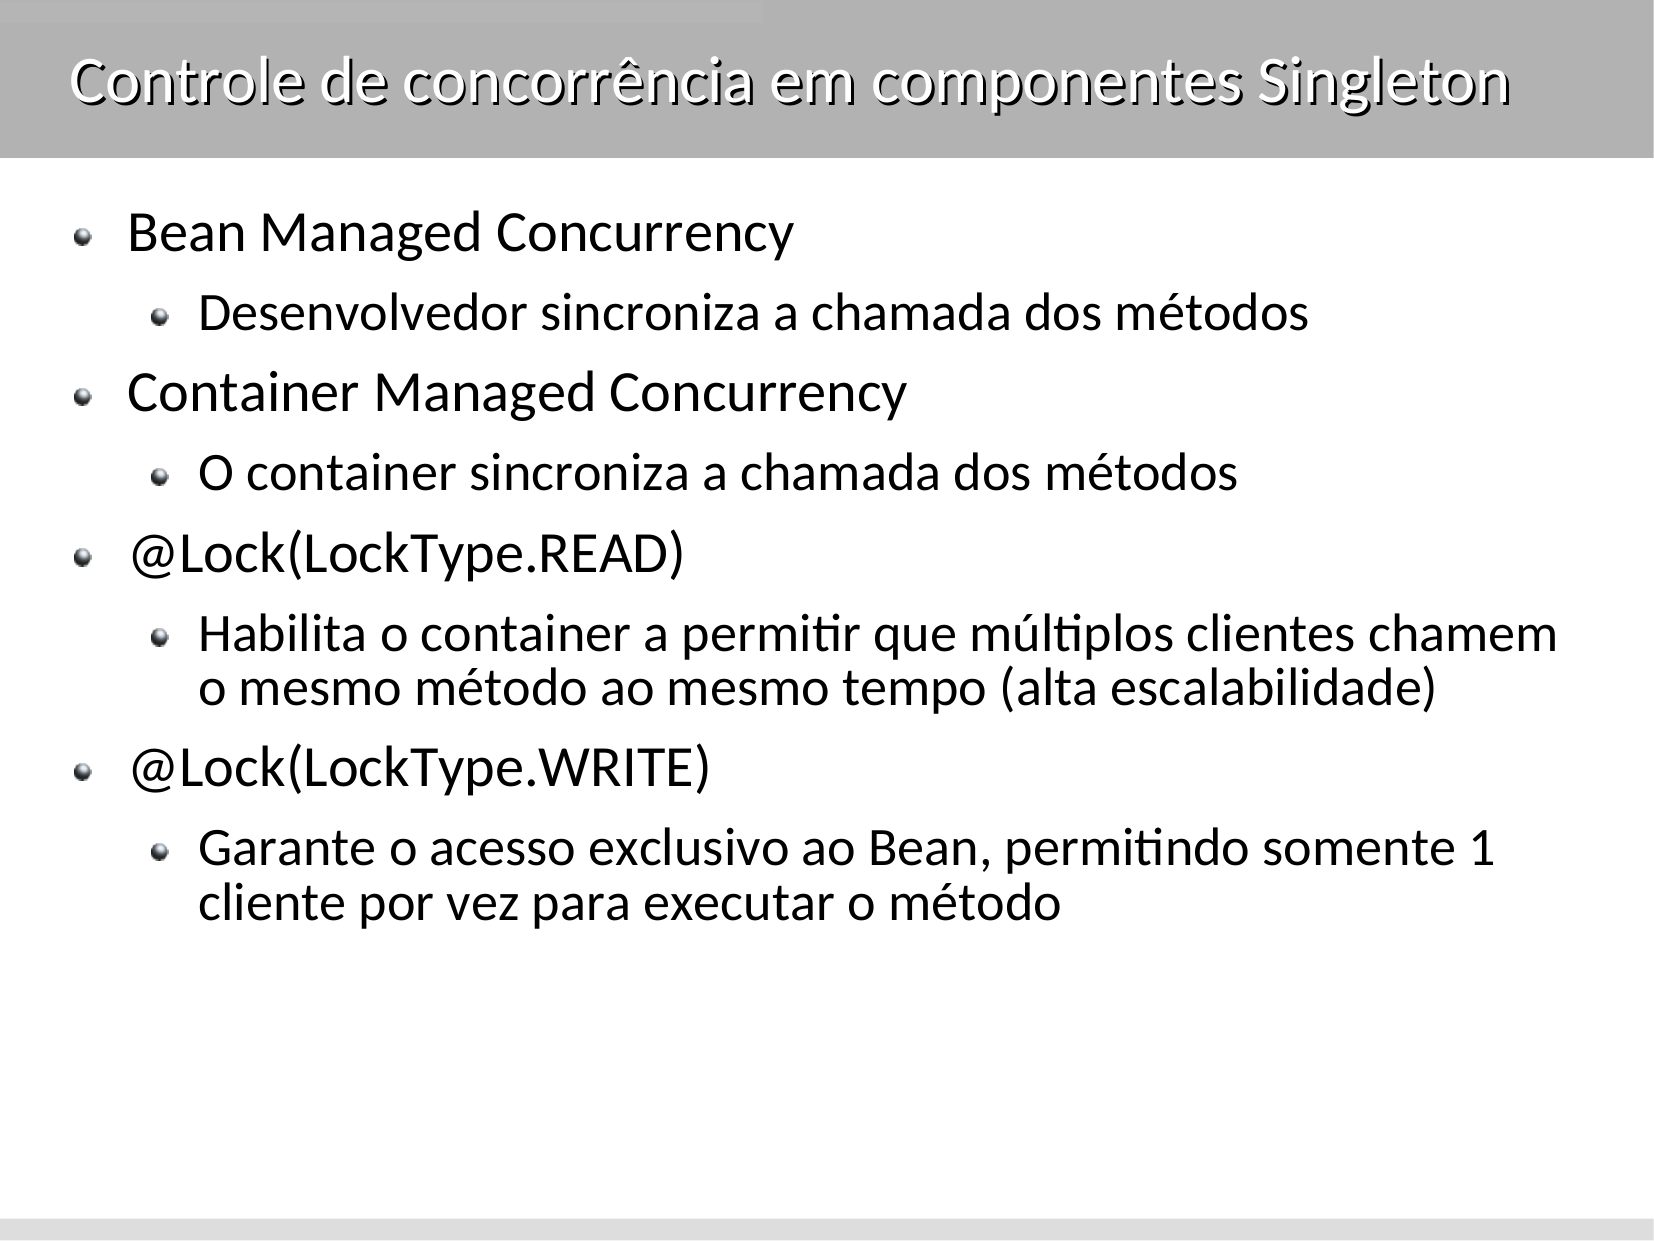

# Controle de concorrência em componentes Singleton
Bean Managed Concurrency
Desenvolvedor sincroniza a chamada dos métodos
Container Managed Concurrency
O container sincroniza a chamada dos métodos
@Lock(LockType.READ)
Habilita o container a permitir que múltiplos clientes chamem o mesmo método ao mesmo tempo (alta escalabilidade)
@Lock(LockType.WRITE)
Garante o acesso exclusivo ao Bean, permitindo somente 1 cliente por vez para executar o método